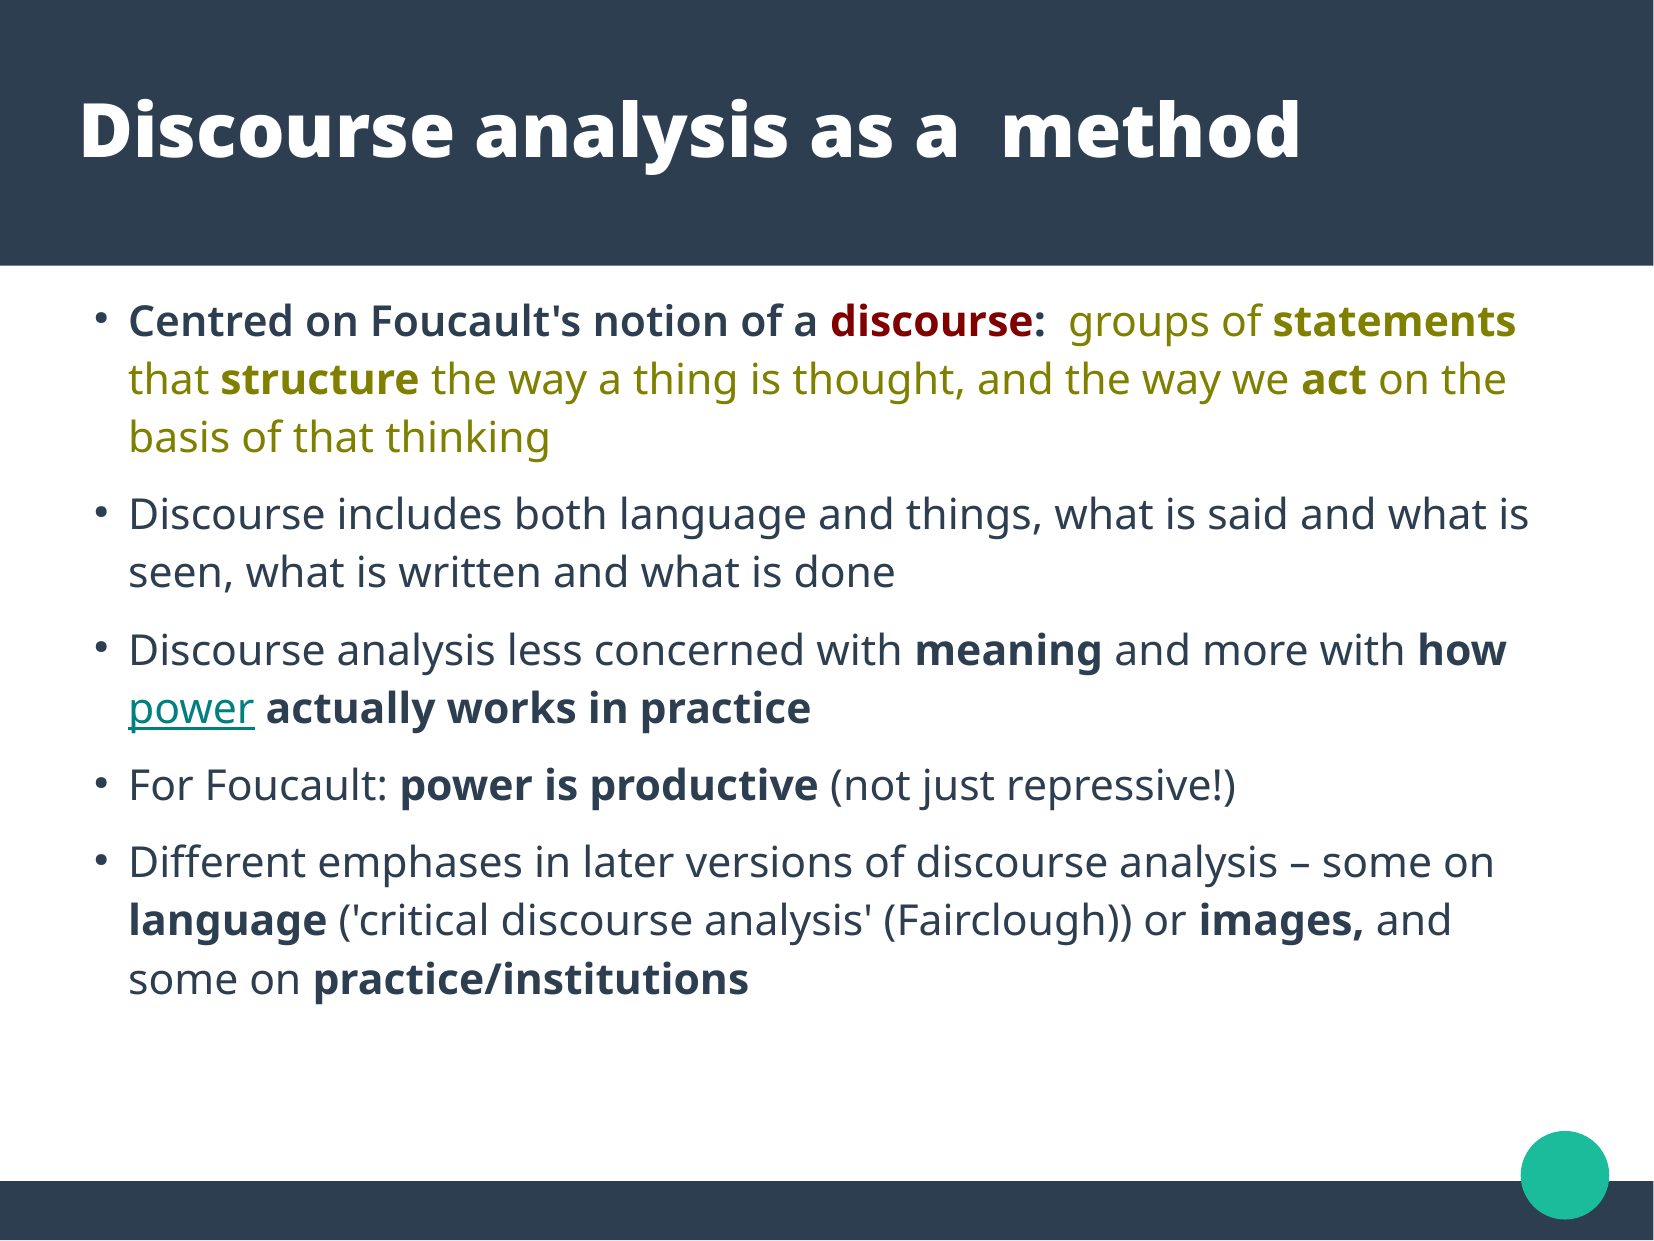

# Discourse analysis as a method
Centred on Foucault's notion of a discourse: groups of statements that structure the way a thing is thought, and the way we act on the basis of that thinking
Discourse includes both language and things, what is said and what is seen, what is written and what is done
Discourse analysis less concerned with meaning and more with how power actually works in practice
For Foucault: power is productive (not just repressive!)
Different emphases in later versions of discourse analysis – some on language ('critical discourse analysis' (Fairclough)) or images, and some on practice/institutions